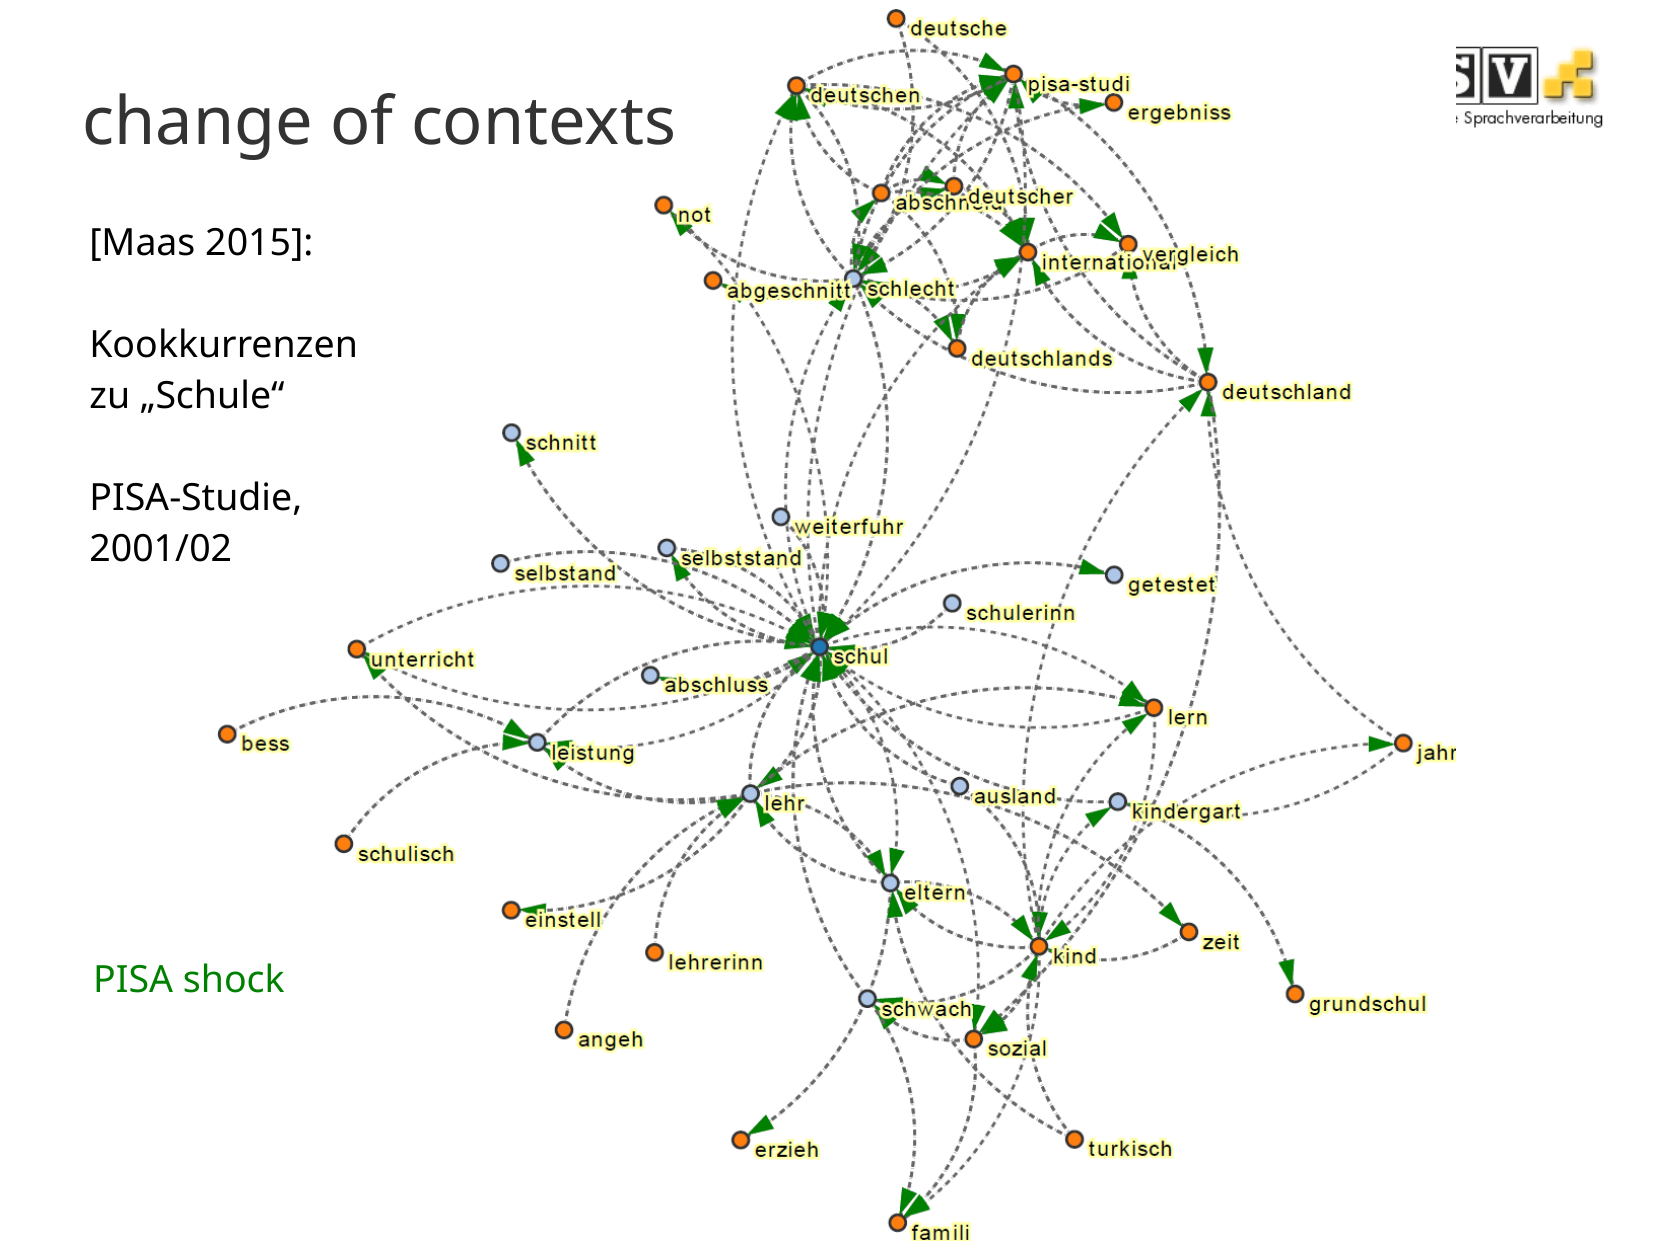

# change of contexts
[Maas 2015]:
Kookkurrenzen
zu „Schule“
PISA-Studie,
2001/02
PISA shock
Lexicometrics
33